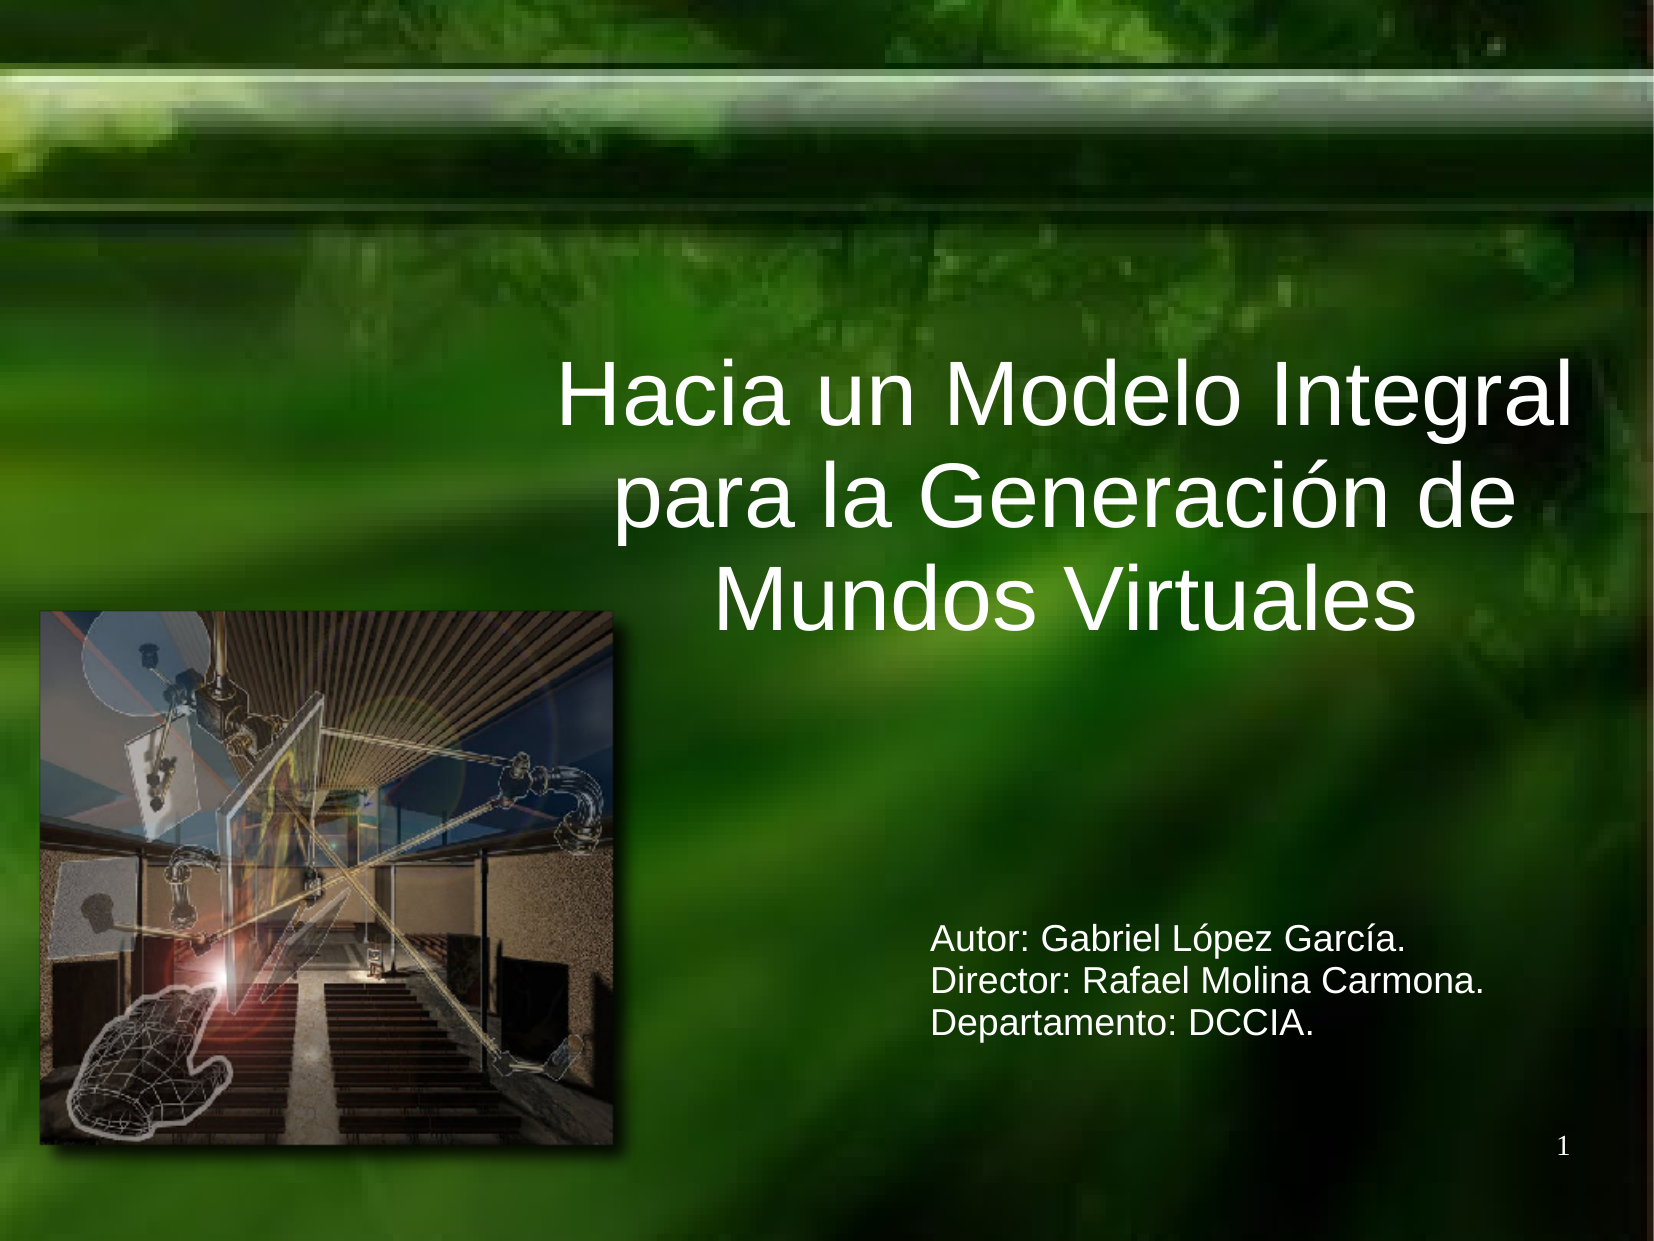

# Hacia un Modelo Integral para la Generación de Mundos Virtuales
Autor: Gabriel López García.
Director: Rafael Molina Carmona.
Departamento: DCCIA.
1